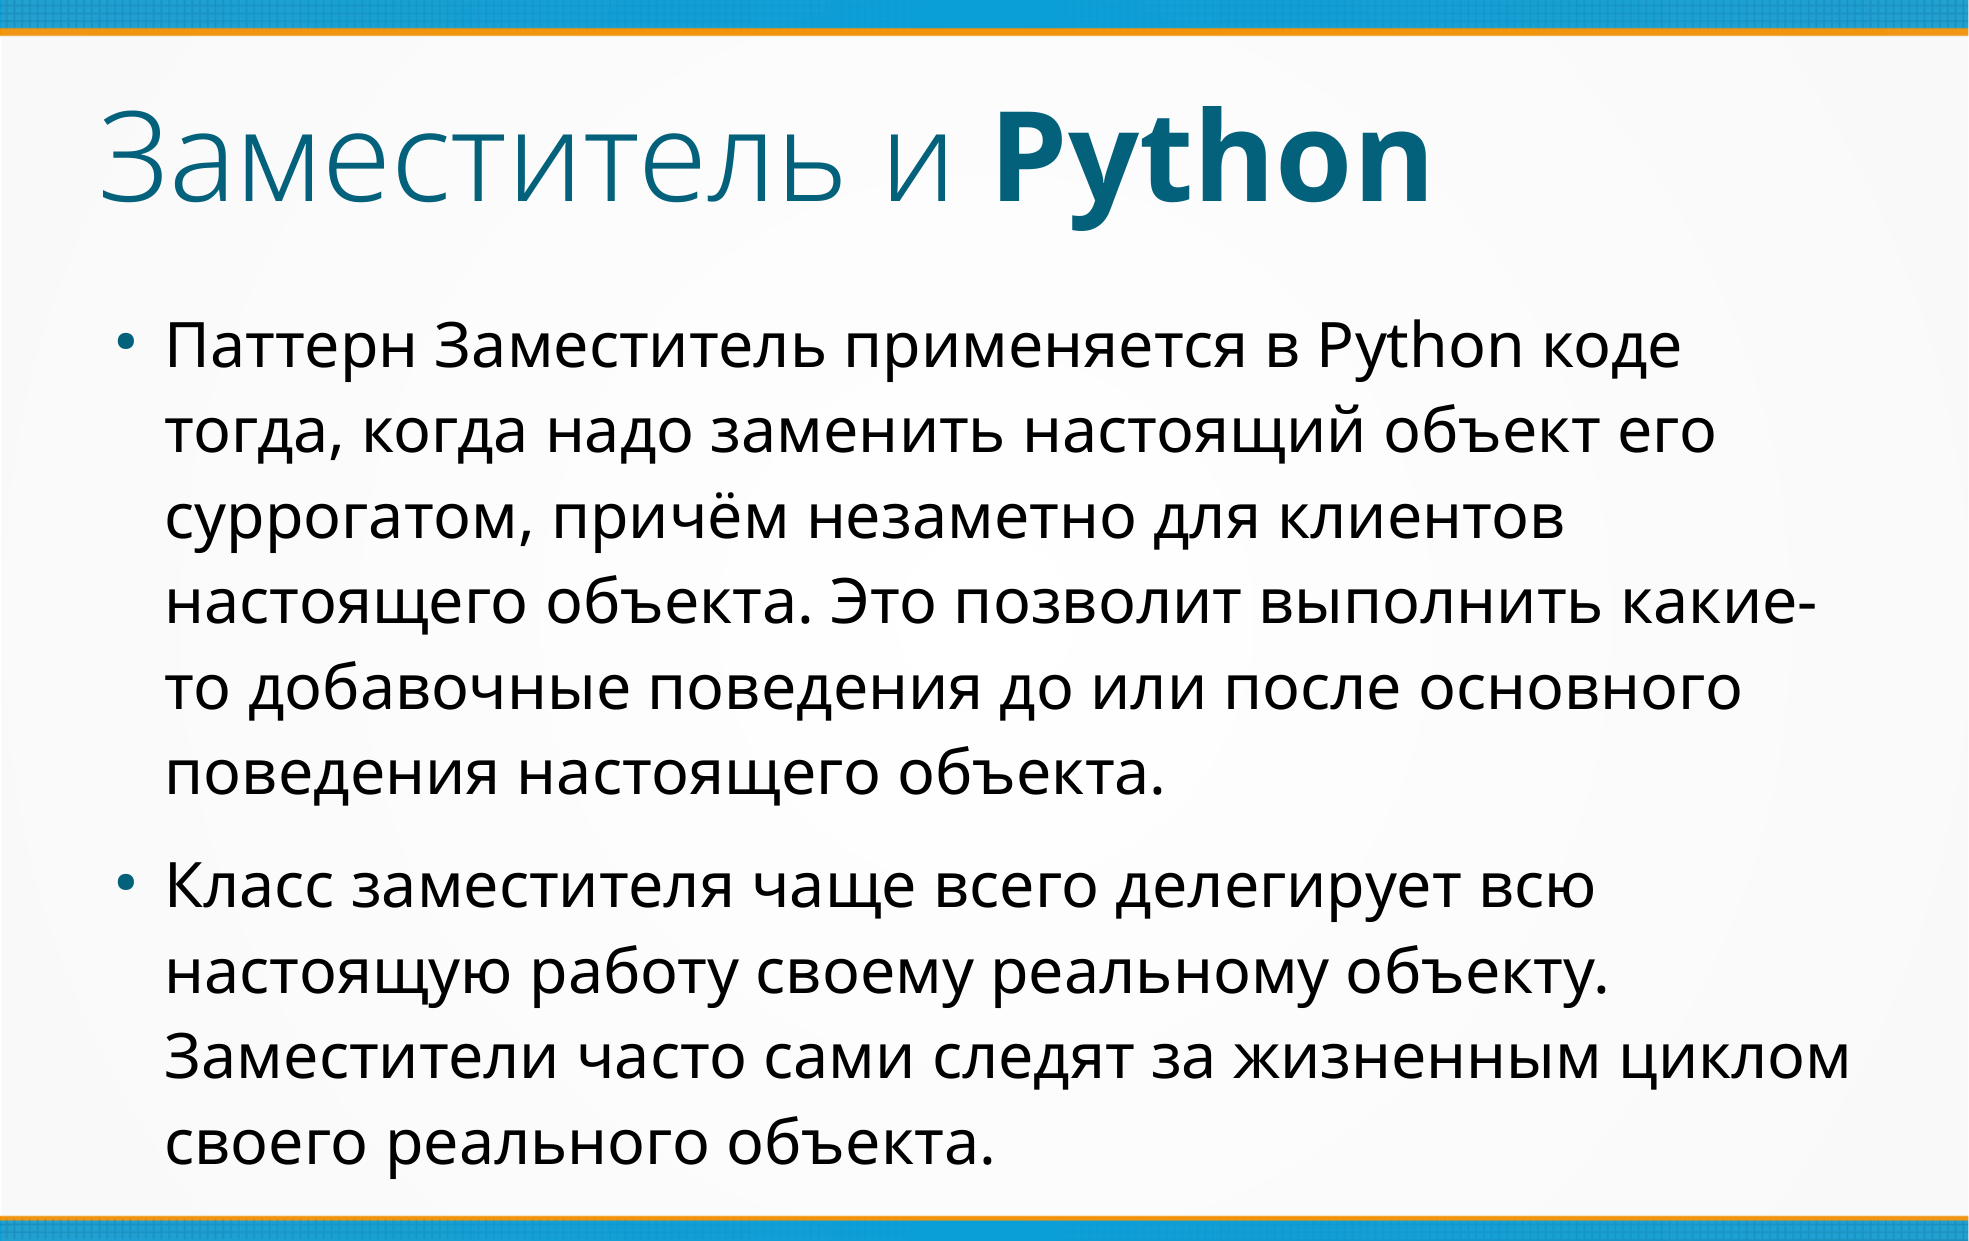

# Заместитель и Python
Паттерн Заместитель применяется в Python коде тогда, когда надо заменить настоящий объект его суррогатом, причём незаметно для клиентов настоящего объекта. Это позволит выполнить какие-то добавочные поведения до или после основного поведения настоящего объекта.
Класс заместителя чаще всего делегирует всю настоящую работу своему реальному объекту. Заместители часто сами следят за жизненным циклом своего реального объекта.